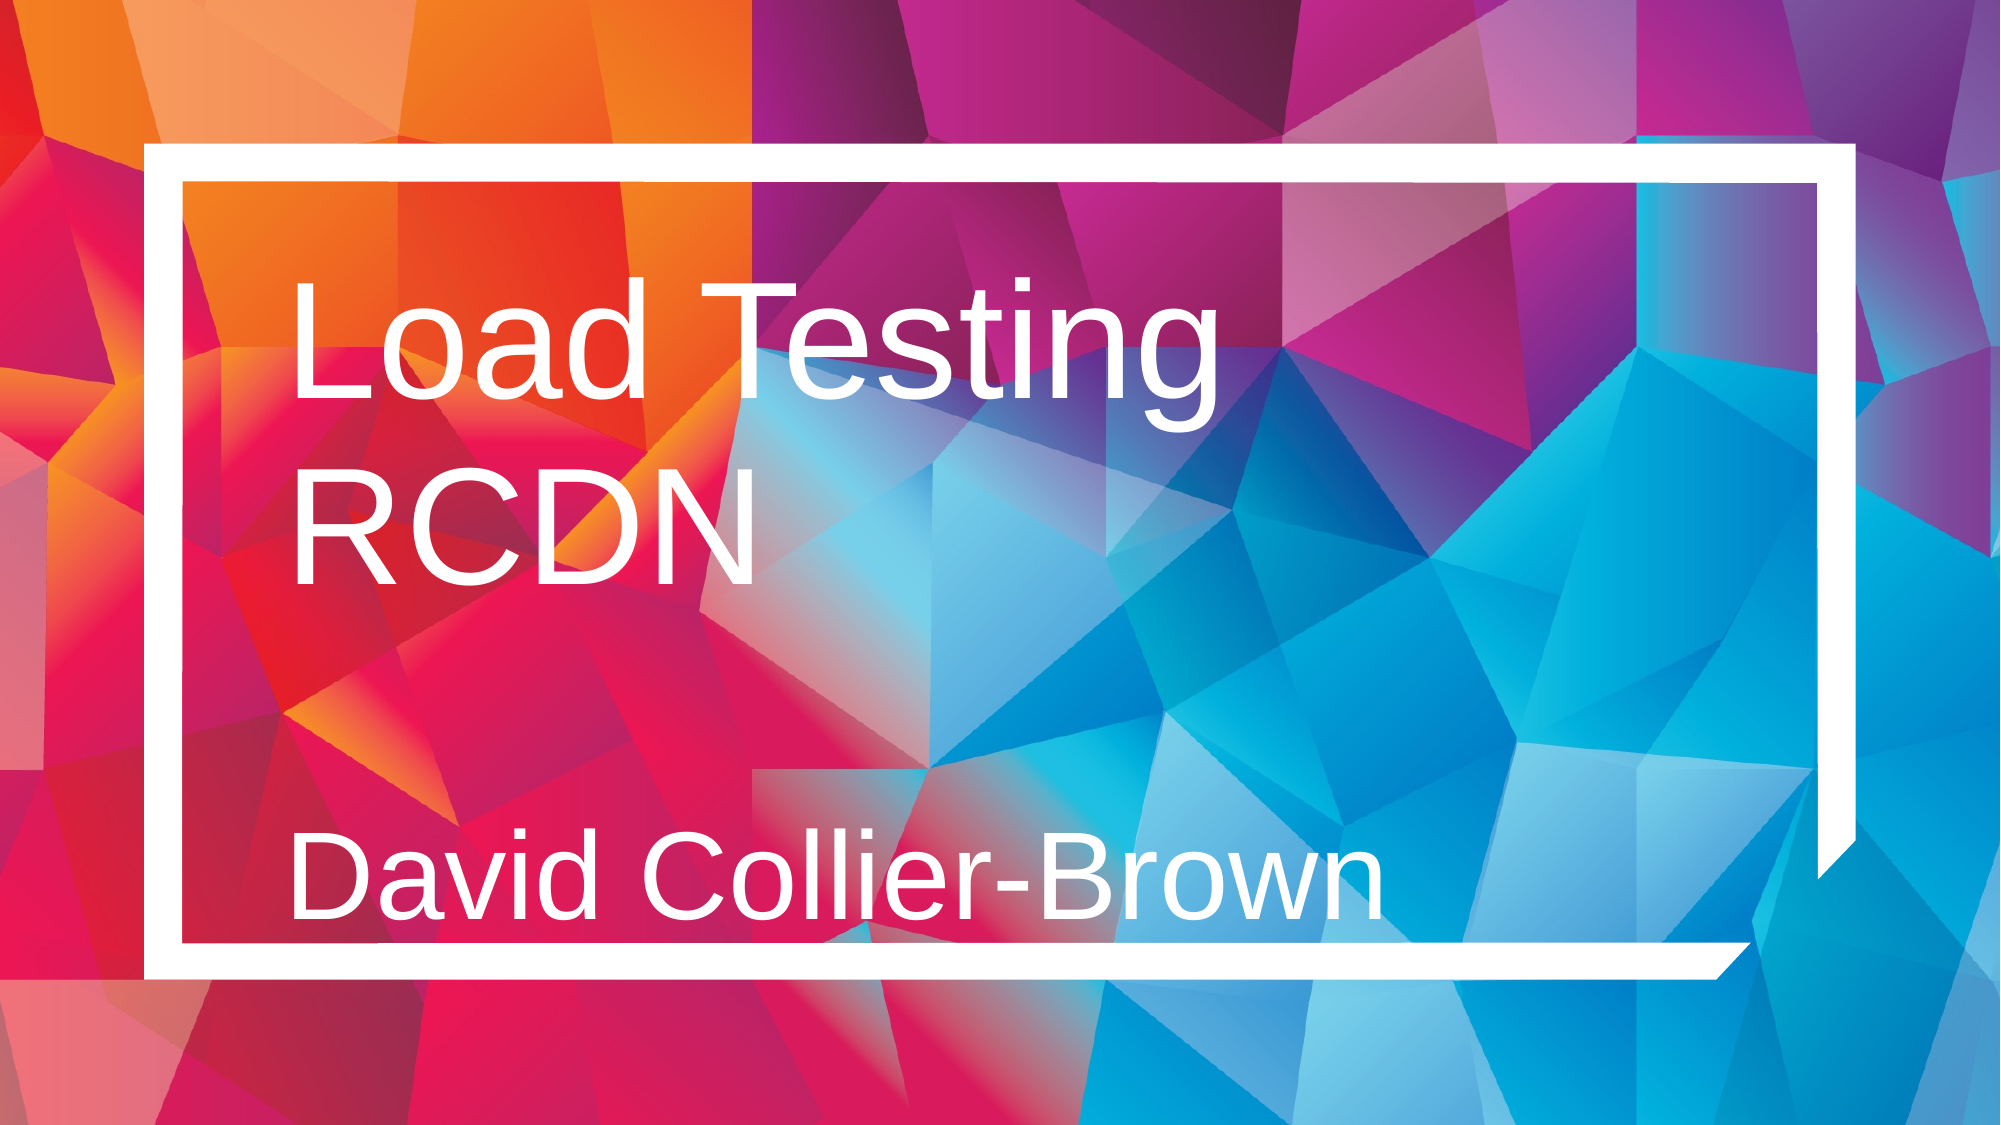

Load Testing RCDN
David Collier-Brown
David Collier-Brown